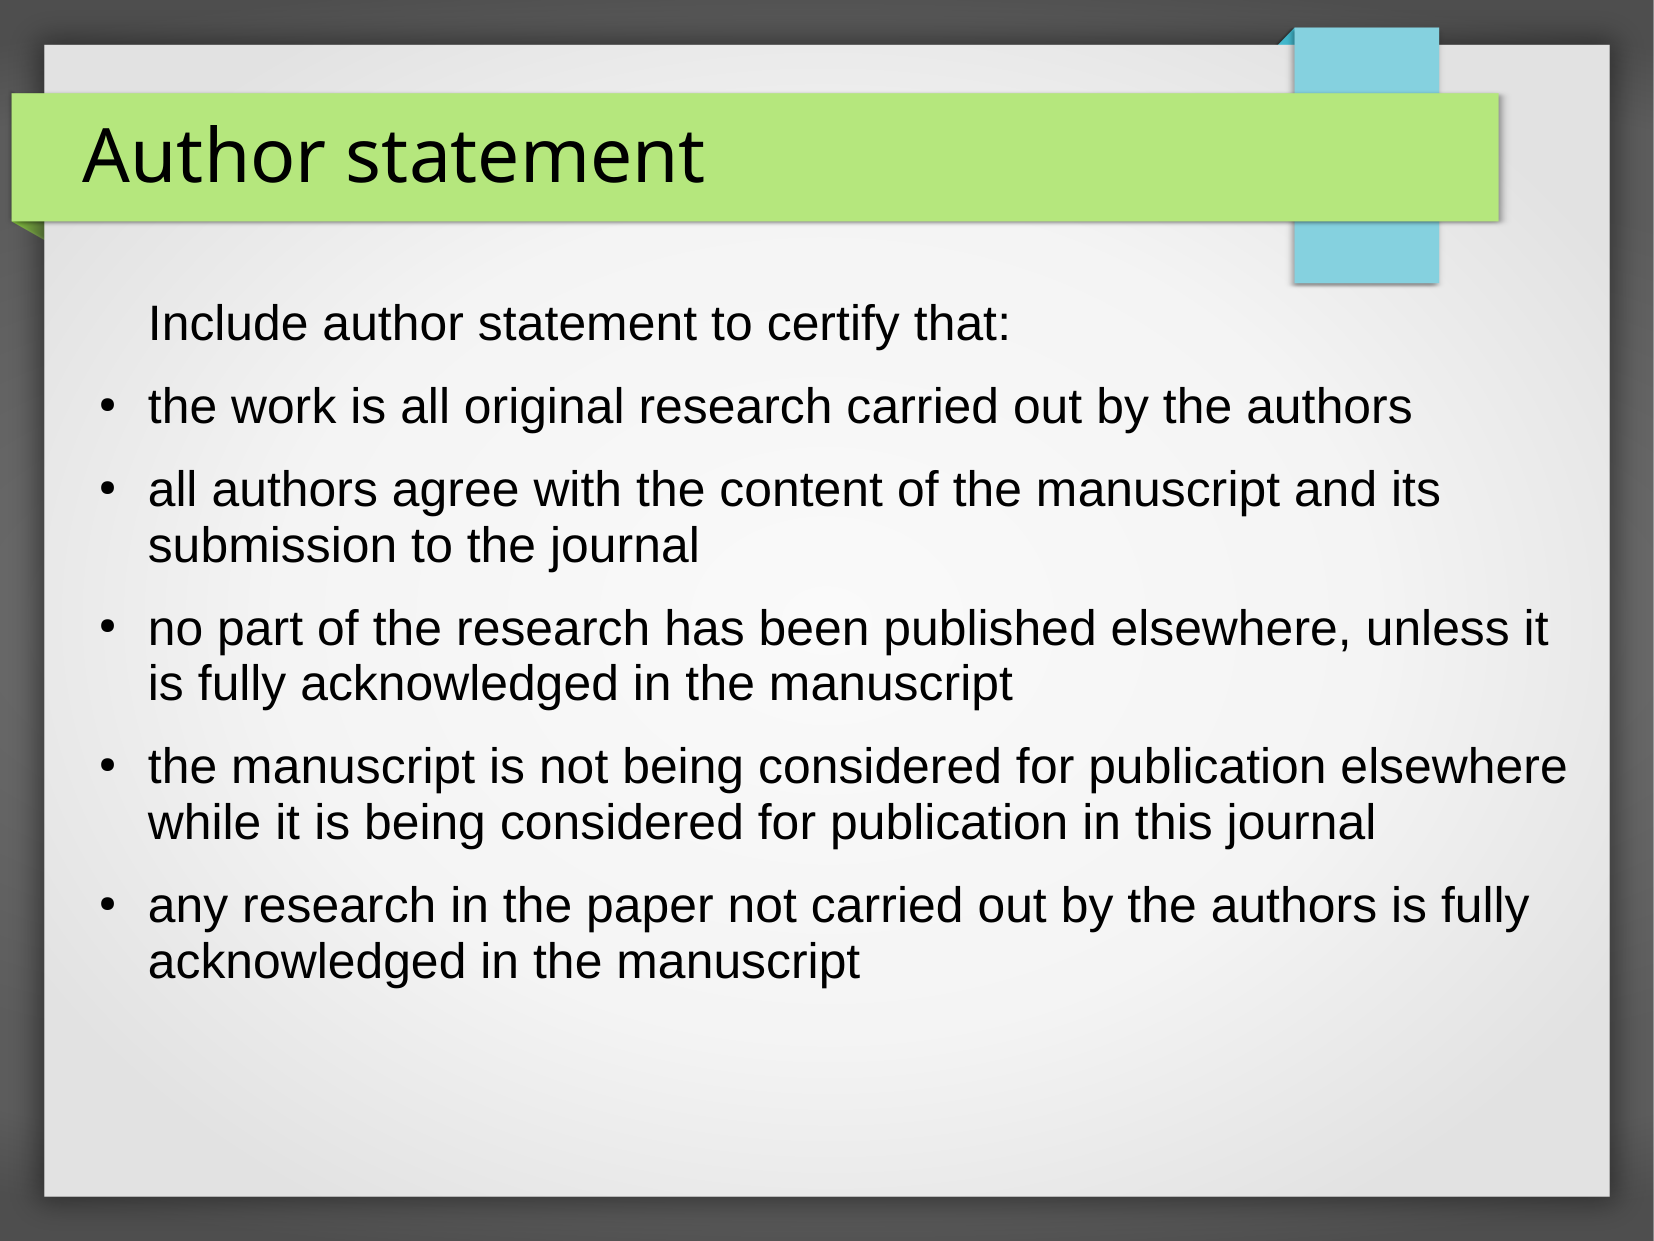

# Author statement
Include author statement to certify that:
the work is all original research carried out by the authors
all authors agree with the content of the manuscript and its submission to the journal
no part of the research has been published elsewhere, unless it is fully acknowledged in the manuscript
the manuscript is not being considered for publication elsewhere while it is being considered for publication in this journal
any research in the paper not carried out by the authors is fully acknowledged in the manuscript